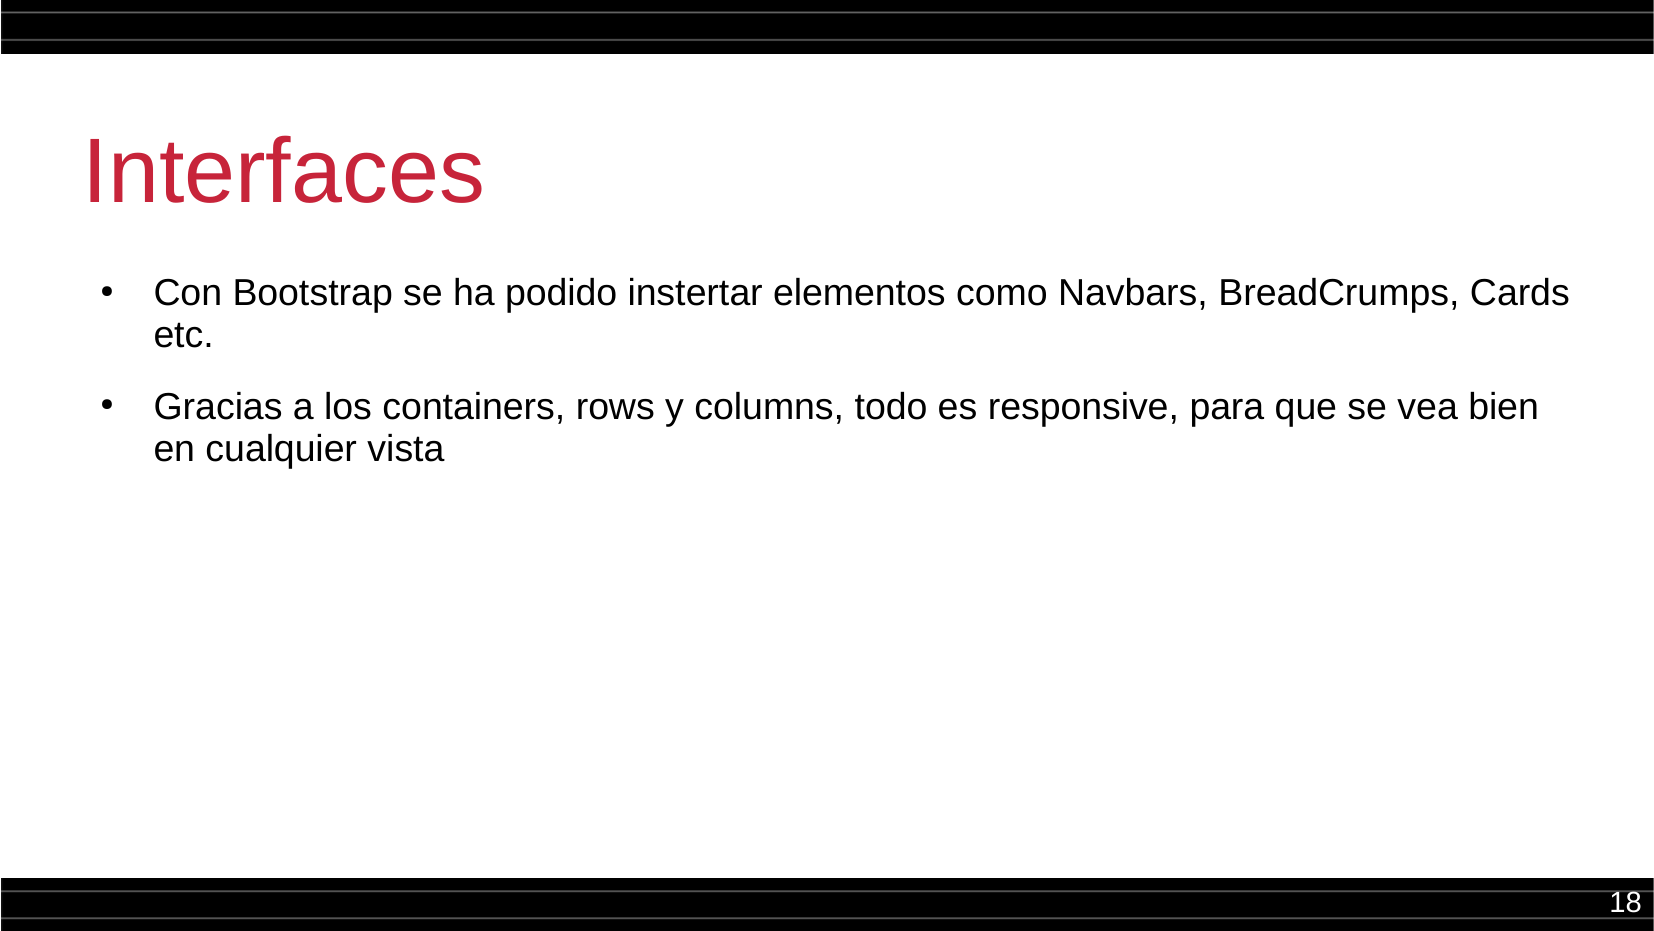

# Interfaces
Con Bootstrap se ha podido instertar elementos como Navbars, BreadCrumps, Cards etc.
Gracias a los containers, rows y columns, todo es responsive, para que se vea bien en cualquier vista